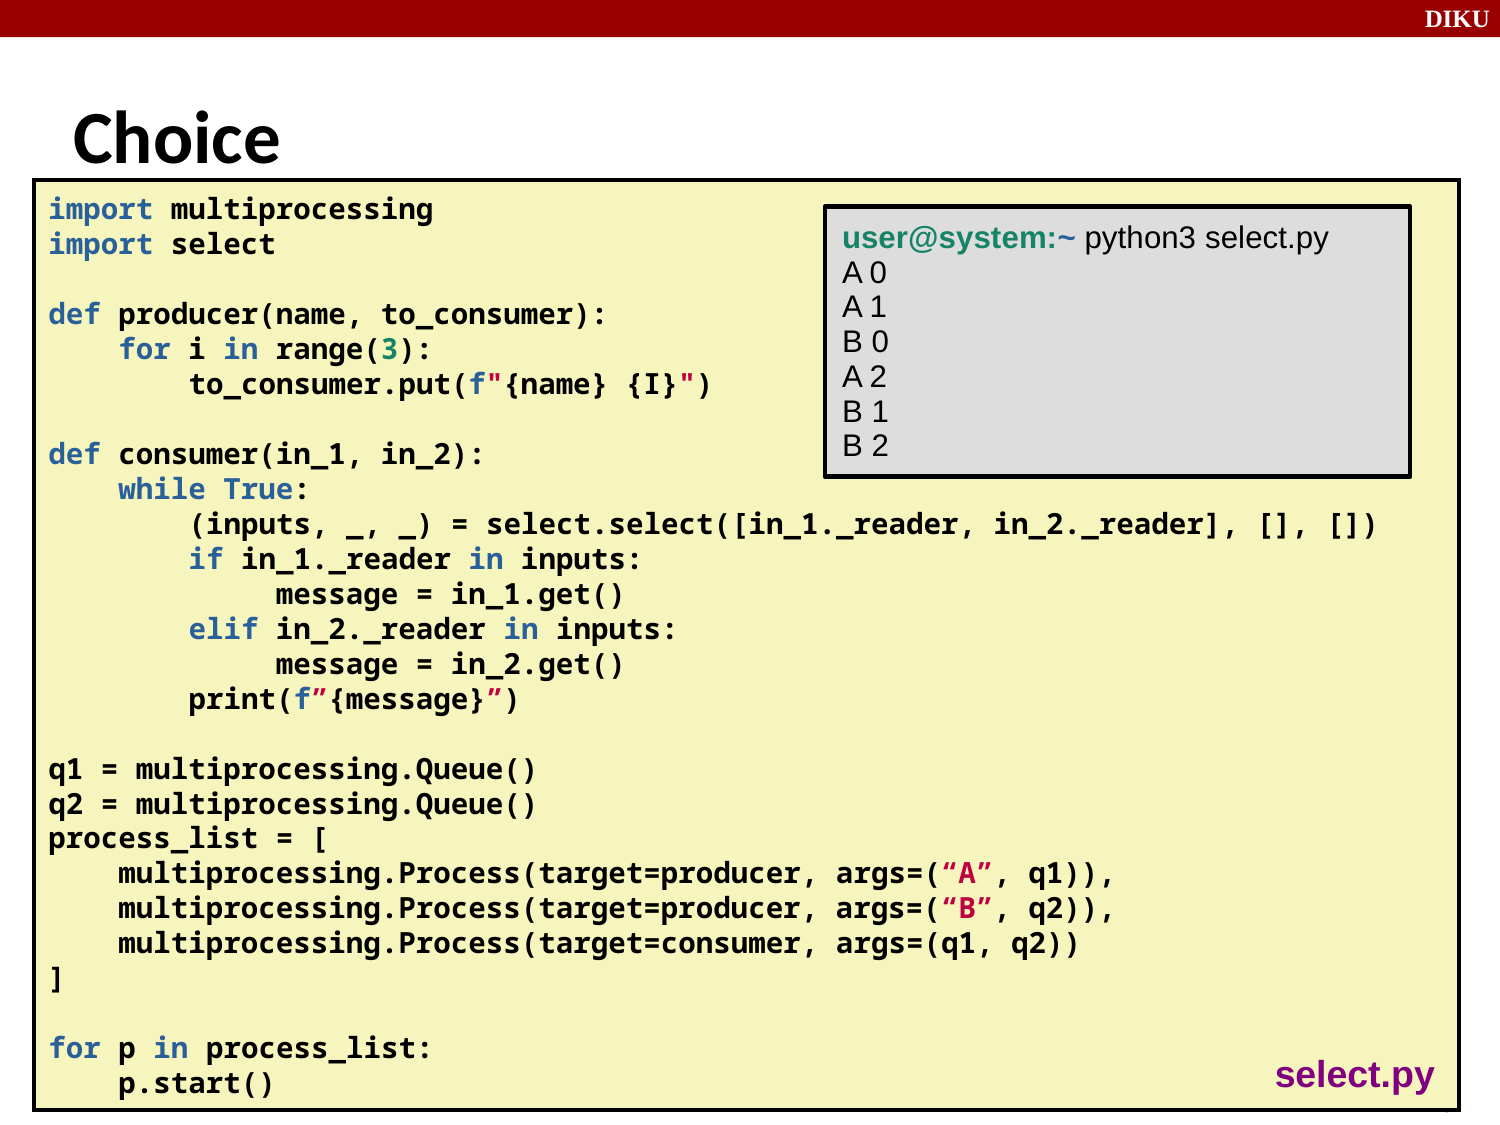

Choice
import multiprocessing
import select
def producer(name, to_consumer):
 for i in range(3):
 to_consumer.put(f"{name} {I}")
def consumer(in_1, in_2):
 while True:
 (inputs, _, _) = select.select([in_1._reader, in_2._reader], [], [])
 if in_1._reader in inputs:
 message = in_1.get()
 elif in_2._reader in inputs:
 message = in_2.get()
 print(f”{message}”)
q1 = multiprocessing.Queue()
q2 = multiprocessing.Queue()
process_list = [
 multiprocessing.Process(target=producer, args=(“A”, q1)),
 multiprocessing.Process(target=producer, args=(“B”, q2)),
 multiprocessing.Process(target=consumer, args=(q1, q2))
]
for p in process_list:
 p.start()
user@system:~ python3 select.py
A 0
A 1
B 0
A 2
B 1
B 2
select.py